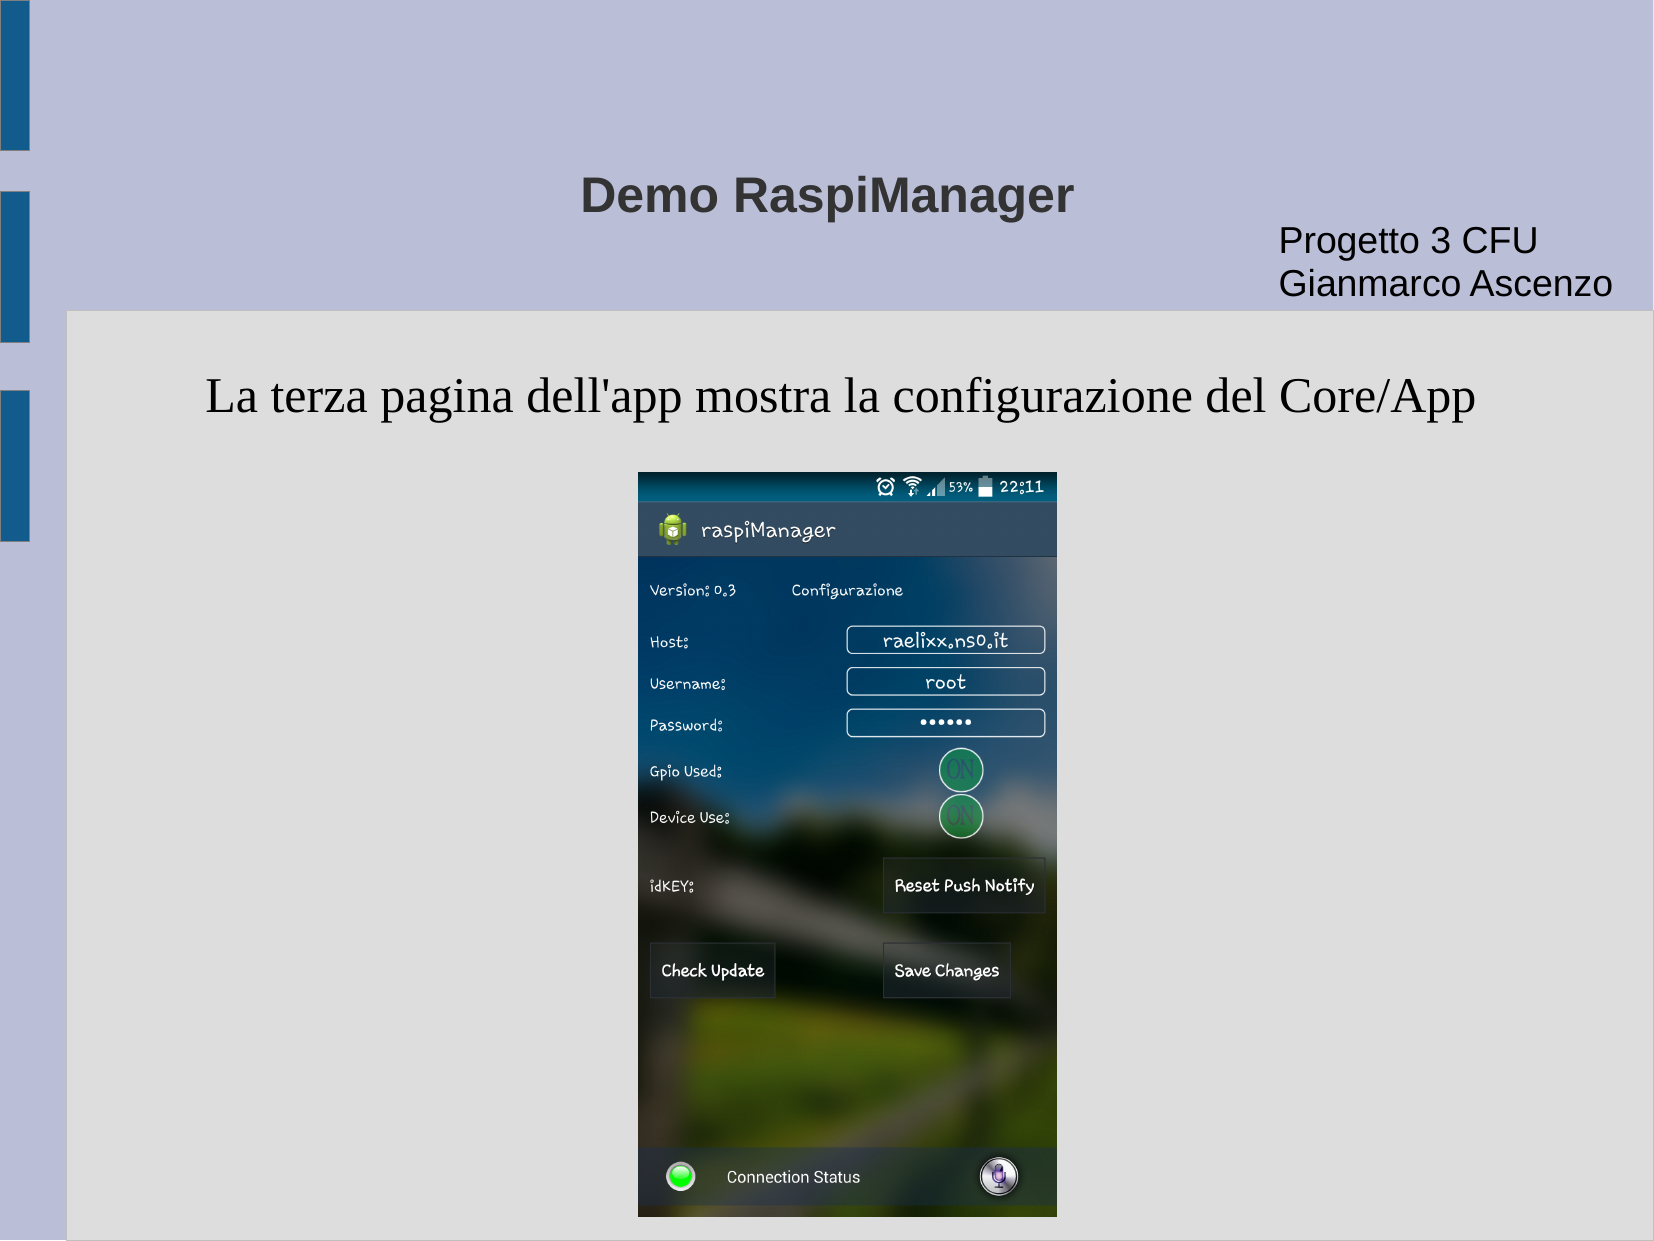

# Demo RaspiManager
Progetto 3 CFU Gianmarco Ascenzo
La terza pagina dell'app mostra la configurazione del Core/App